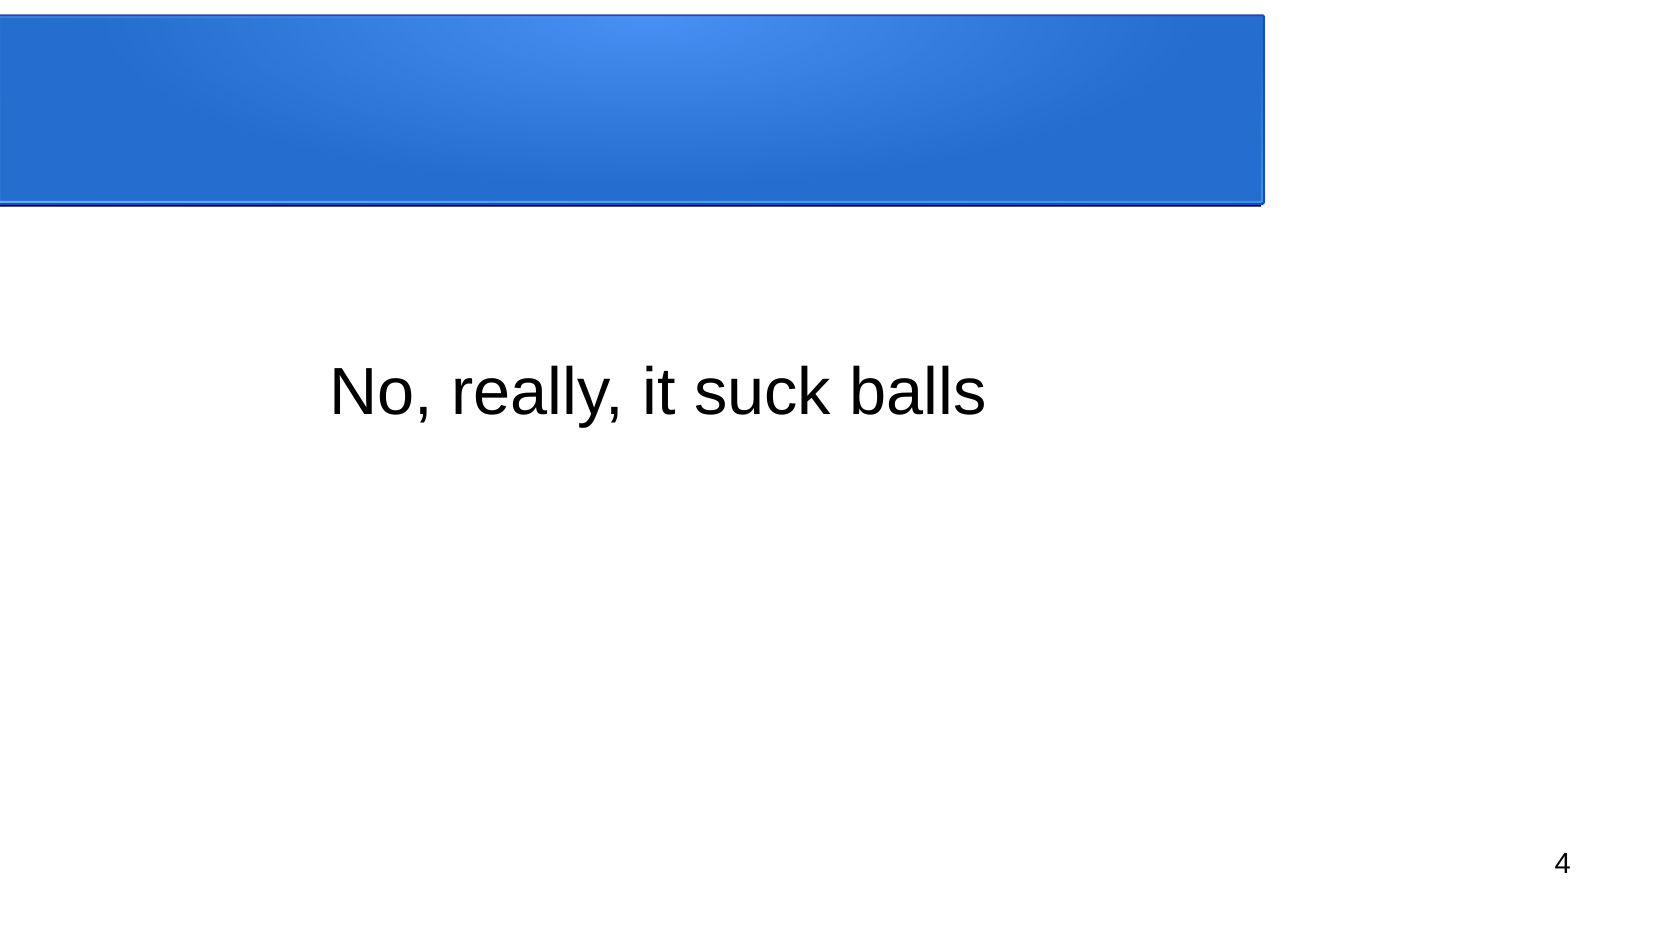

# No, really, it suck balls
4